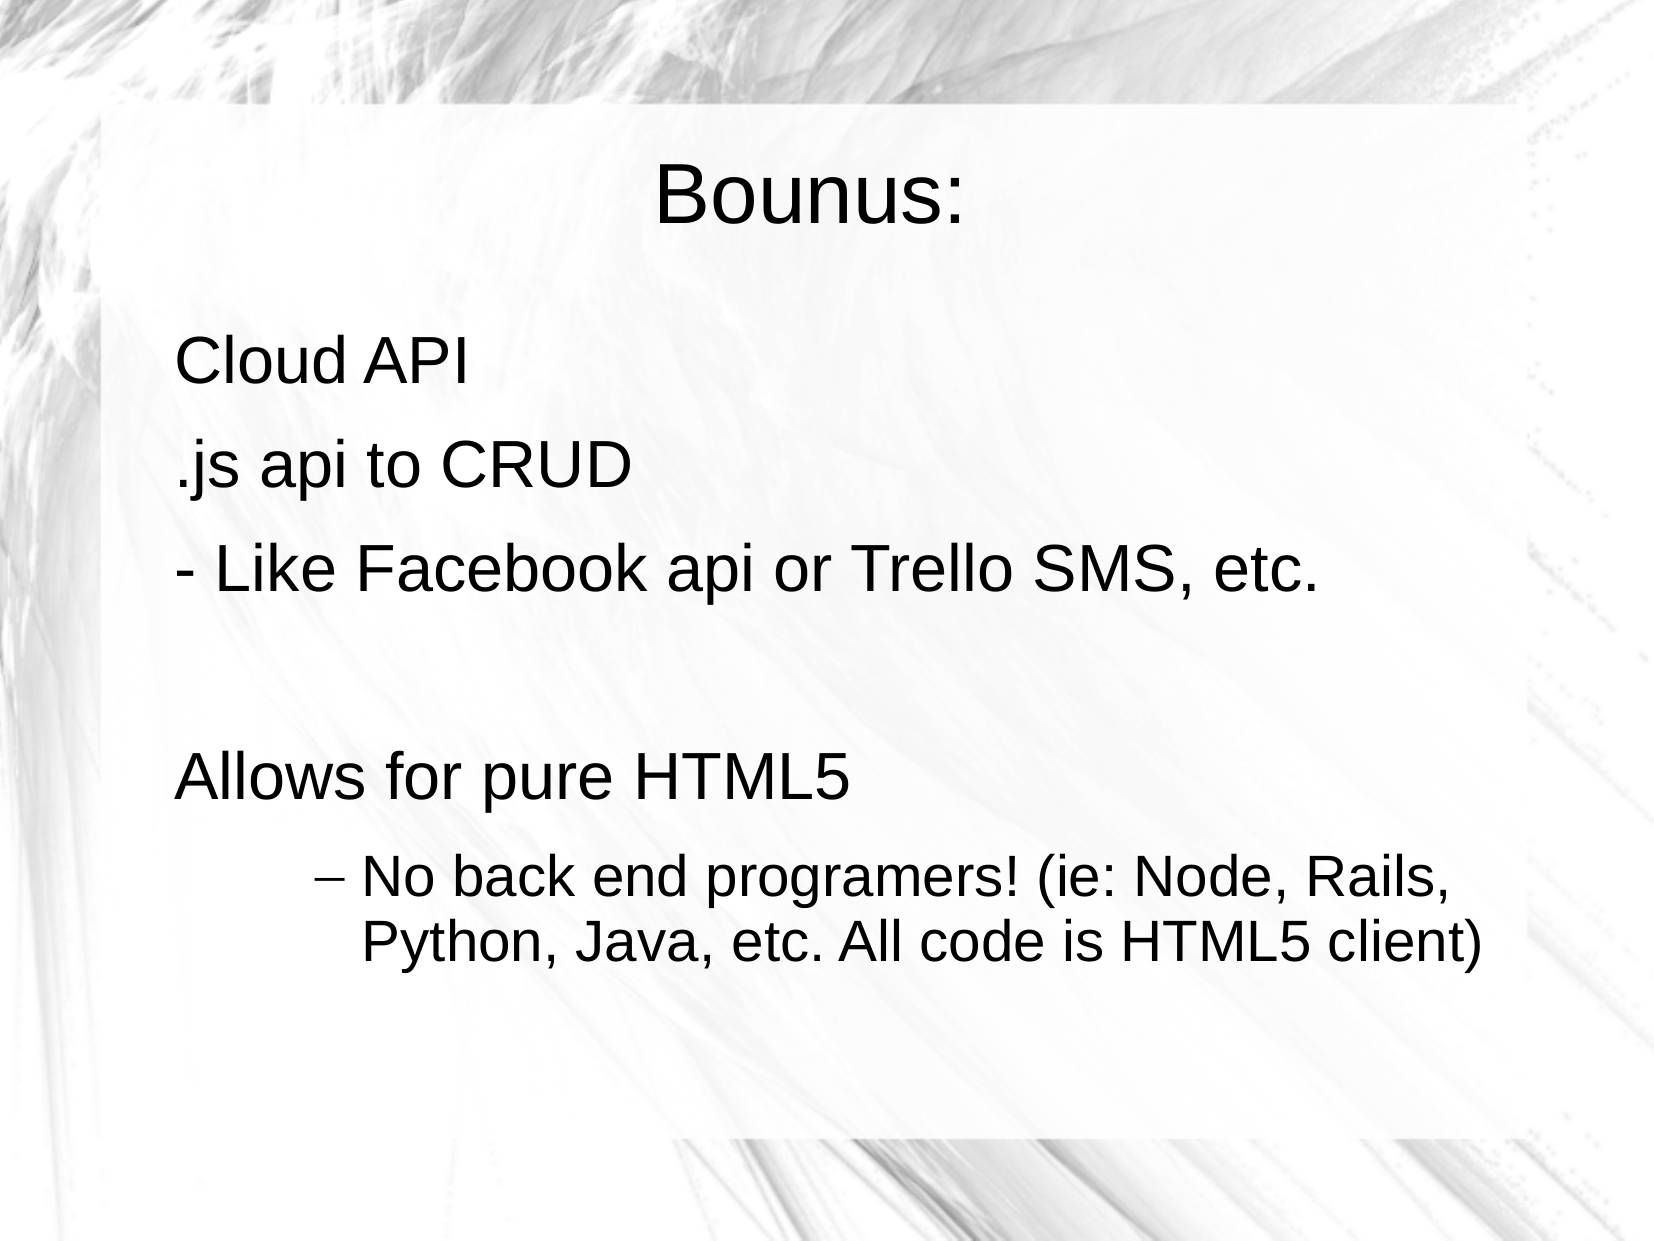

# Bounus:
Cloud API
.js api to CRUD
- Like Facebook api or Trello SMS, etc.
Allows for pure HTML5
No back end programers! (ie: Node, Rails, Python, Java, etc. All code is HTML5 client)